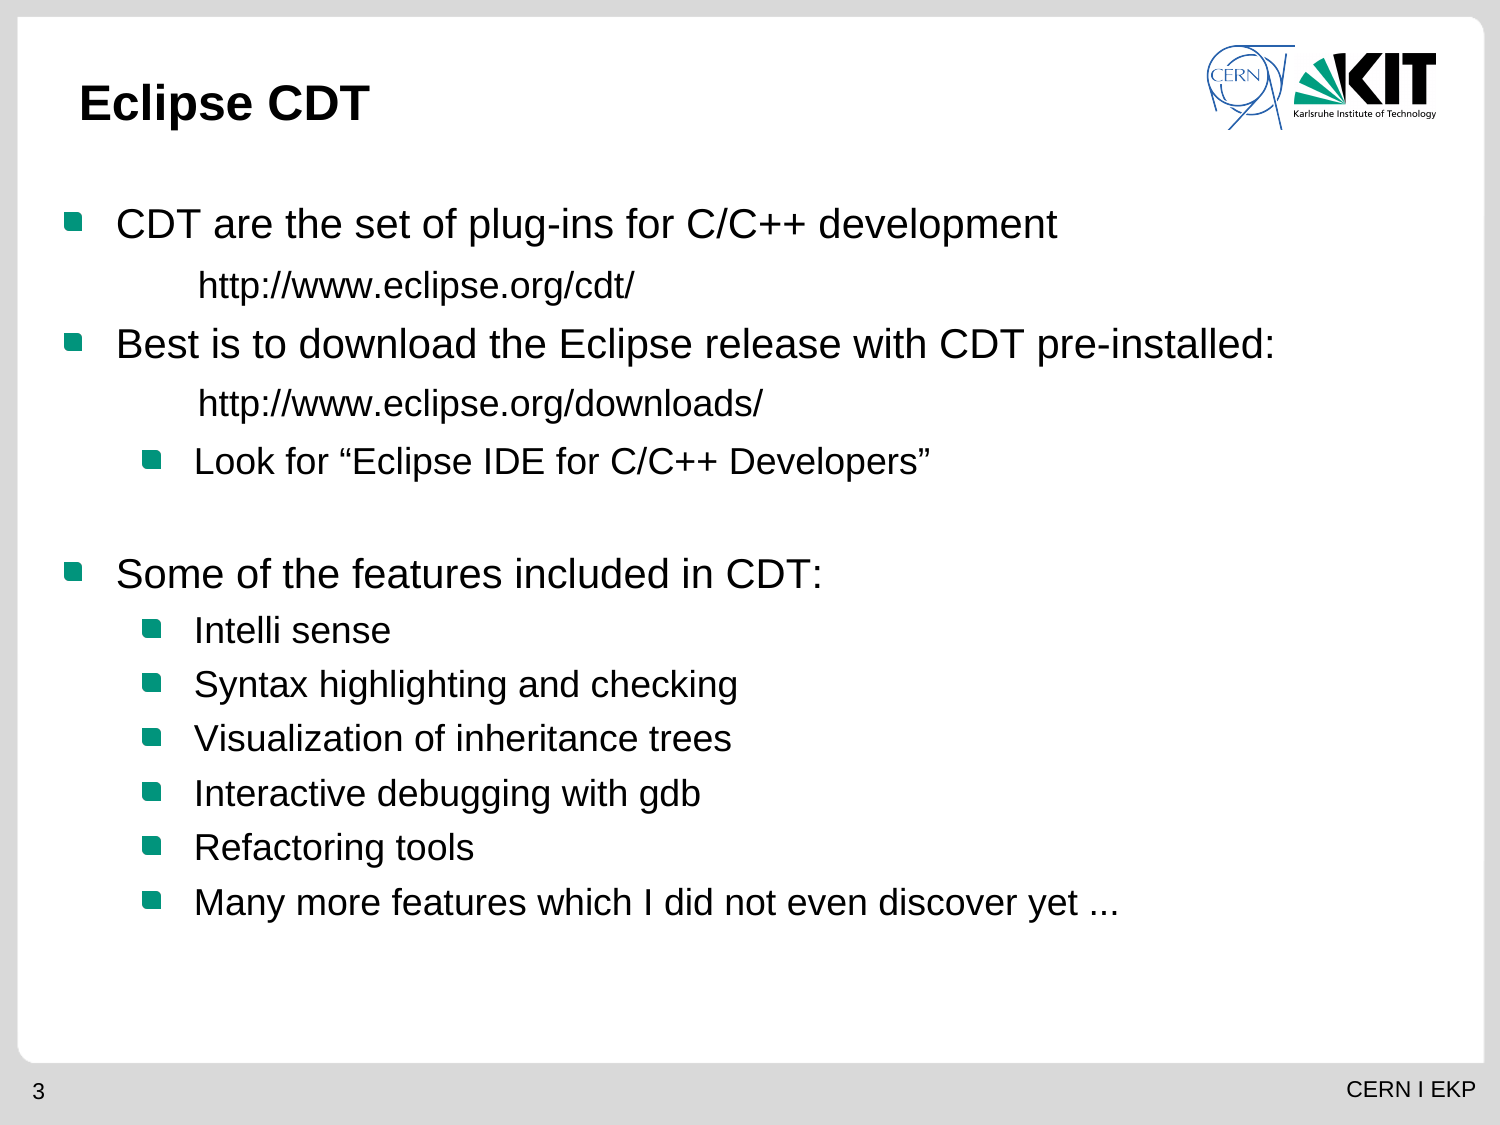

# Eclipse CDT
CDT are the set of plug-ins for C/C++ development
Best is to download the Eclipse release with CDT pre-installed:
Look for “Eclipse IDE for C/C++ Developers”
Some of the features included in CDT:
Intelli sense
Syntax highlighting and checking
Visualization of inheritance trees
Interactive debugging with gdb
Refactoring tools
Many more features which I did not even discover yet ...
http://www.eclipse.org/cdt/
http://www.eclipse.org/downloads/
3